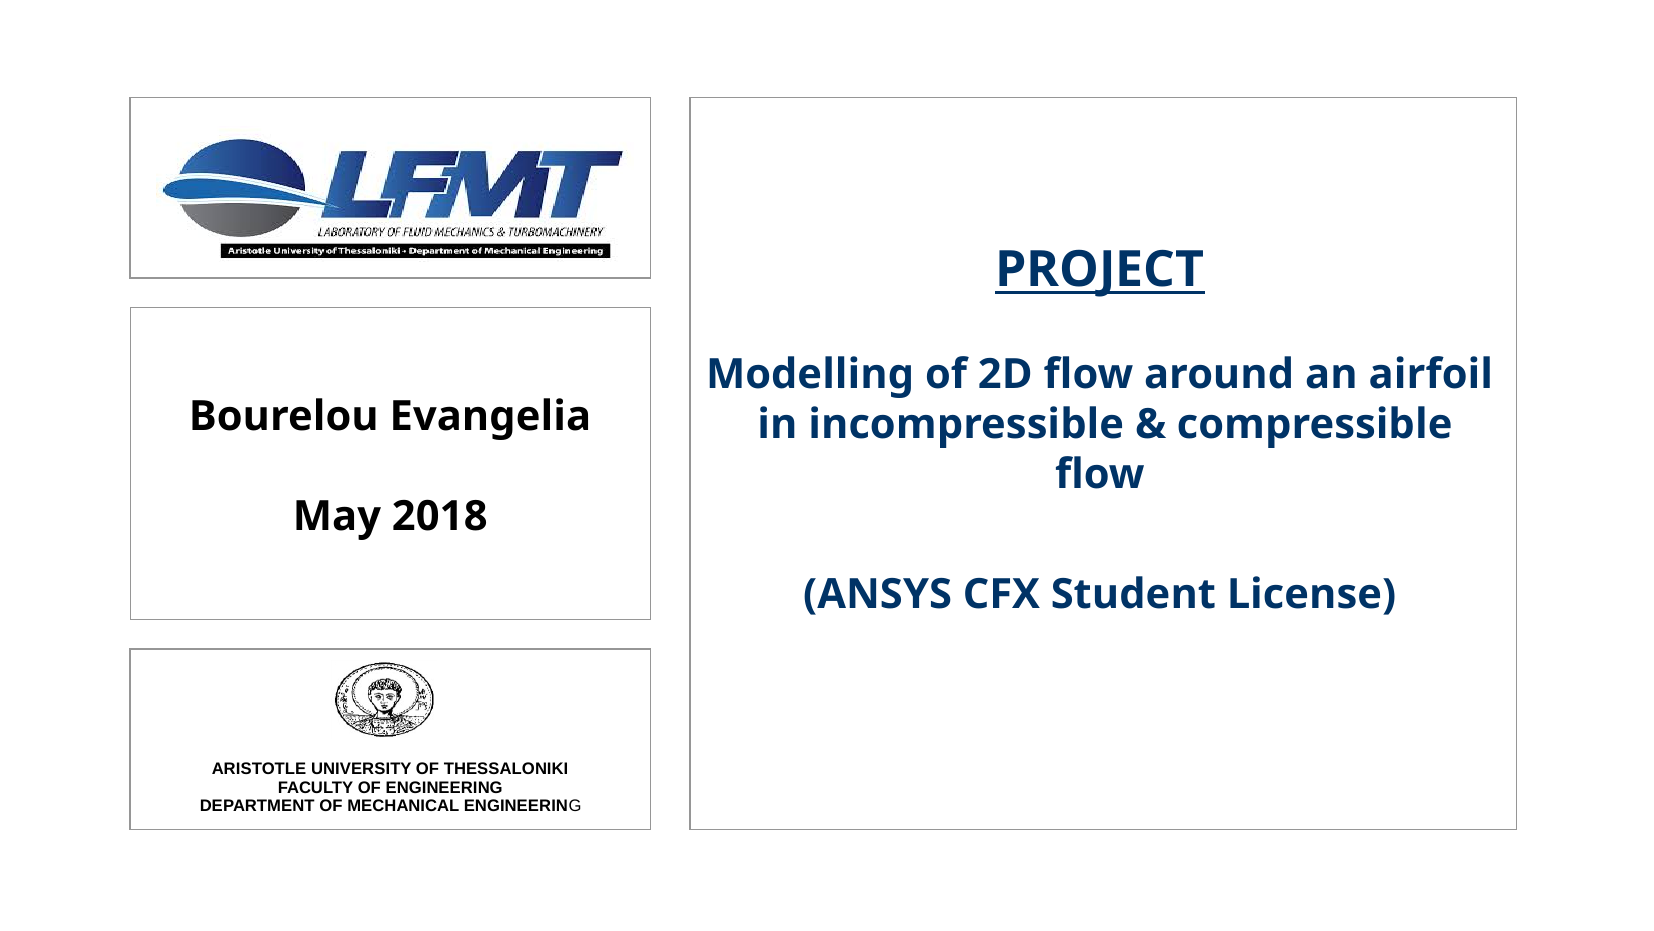

PROJECT
Modelling of 2D flow around an airfoil in incompressible & compressible flow
(ANSYS CFX Student License)
# Bourelou Evangelia May 2018
ARISTOTLE UNIVERSITY OF THESSALONIKI
FACULTY OF ENGINEERING
DEPARTMENT OF MECHANICAL ENGINEERING